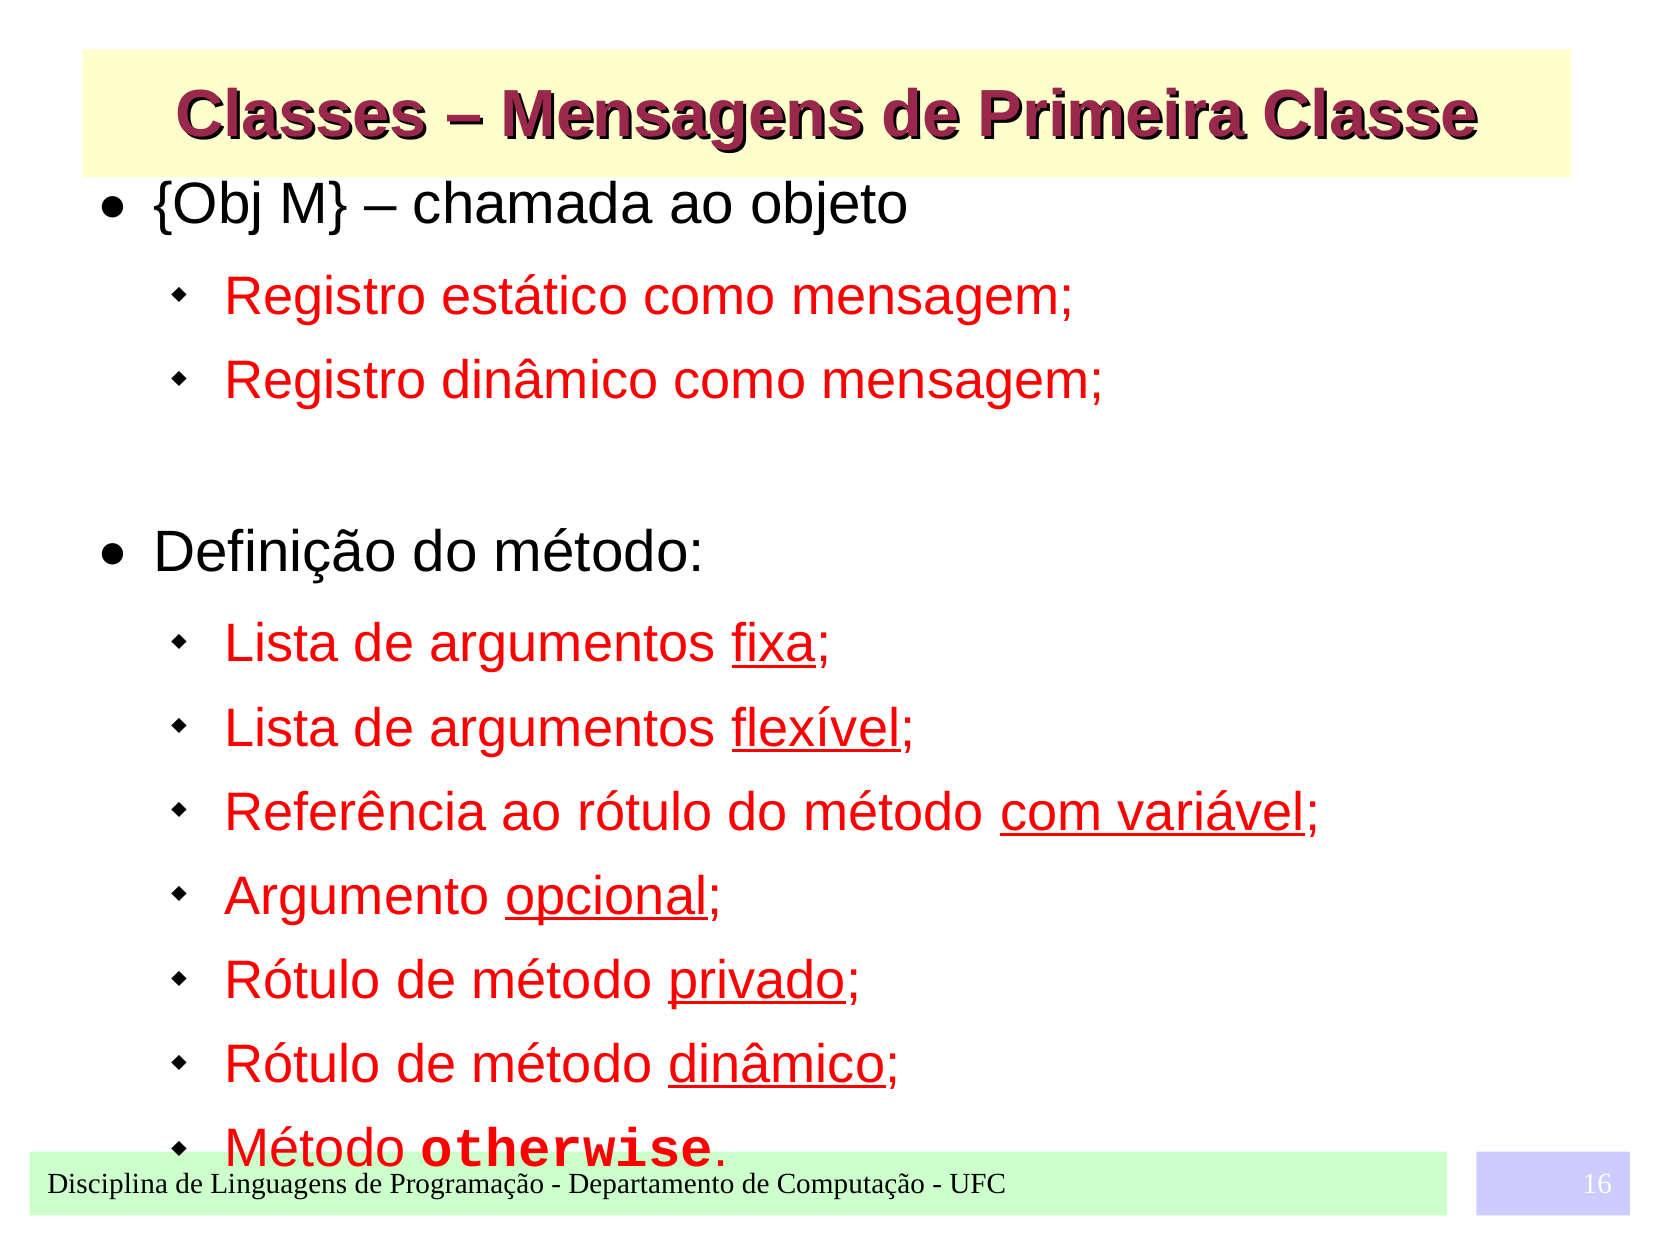

# Classes – Mensagens de Primeira Classe
{Obj M} – chamada ao objeto
Registro estático como mensagem;
Registro dinâmico como mensagem;
Definição do método:
Lista de argumentos fixa;
Lista de argumentos flexível;
Referência ao rótulo do método com variável;
Argumento opcional;
Rótulo de método privado;
Rótulo de método dinâmico;
Método otherwise.
Disciplina de Linguagens de Programação - Departamento de Computação - UFC
16